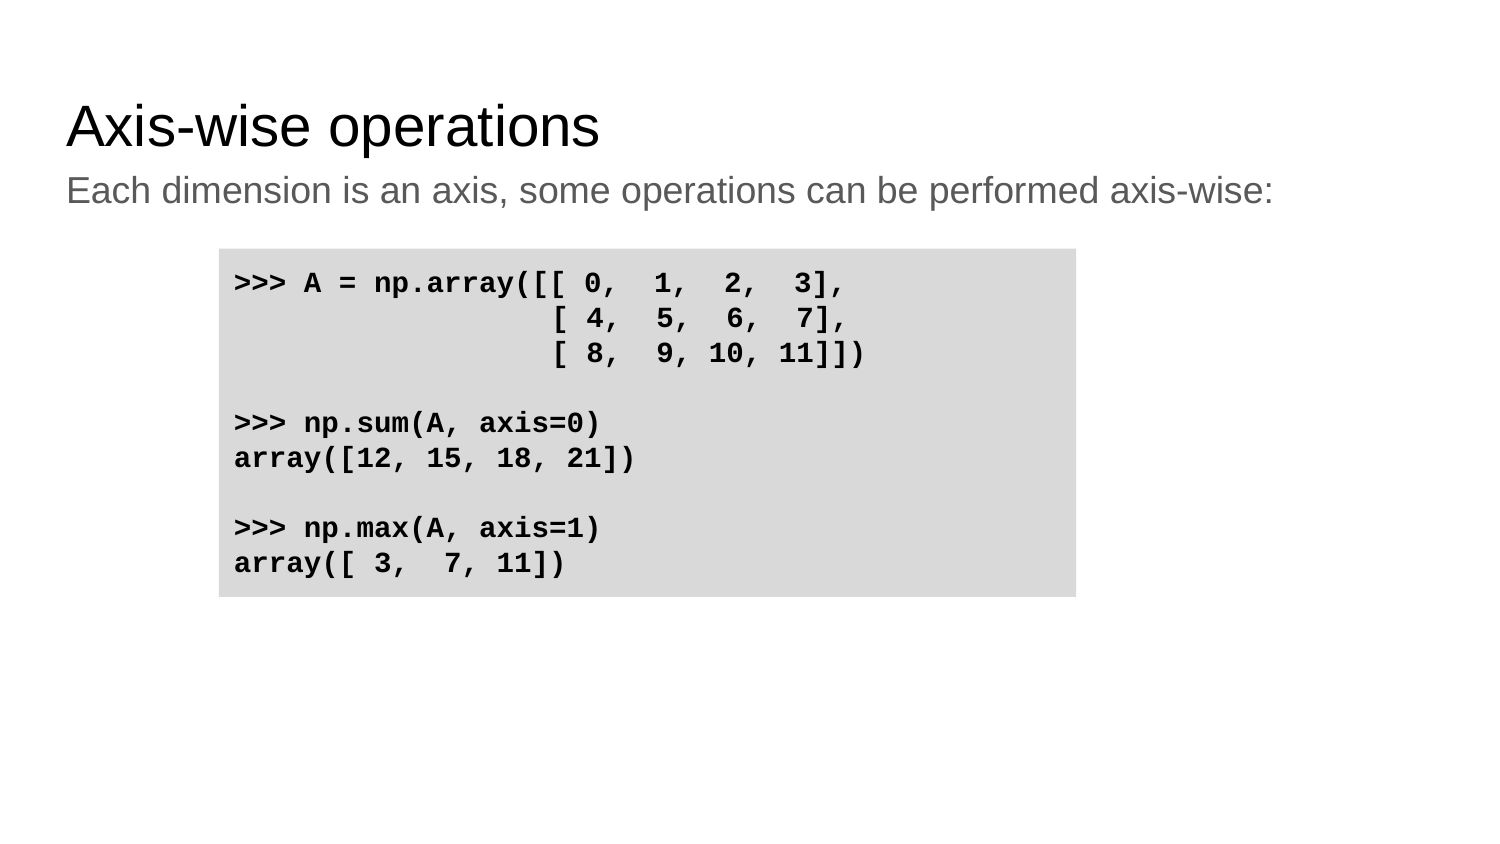

# Axis-wise operations
Each dimension is an axis, some operations can be performed axis-wise:
>>> A = np.array([[ 0, 1, 2, 3],
 [ 4, 5, 6, 7],
 [ 8, 9, 10, 11]])
>>> np.sum(A, axis=0)
array([12, 15, 18, 21])
>>> np.max(A, axis=1)
array([ 3, 7, 11])